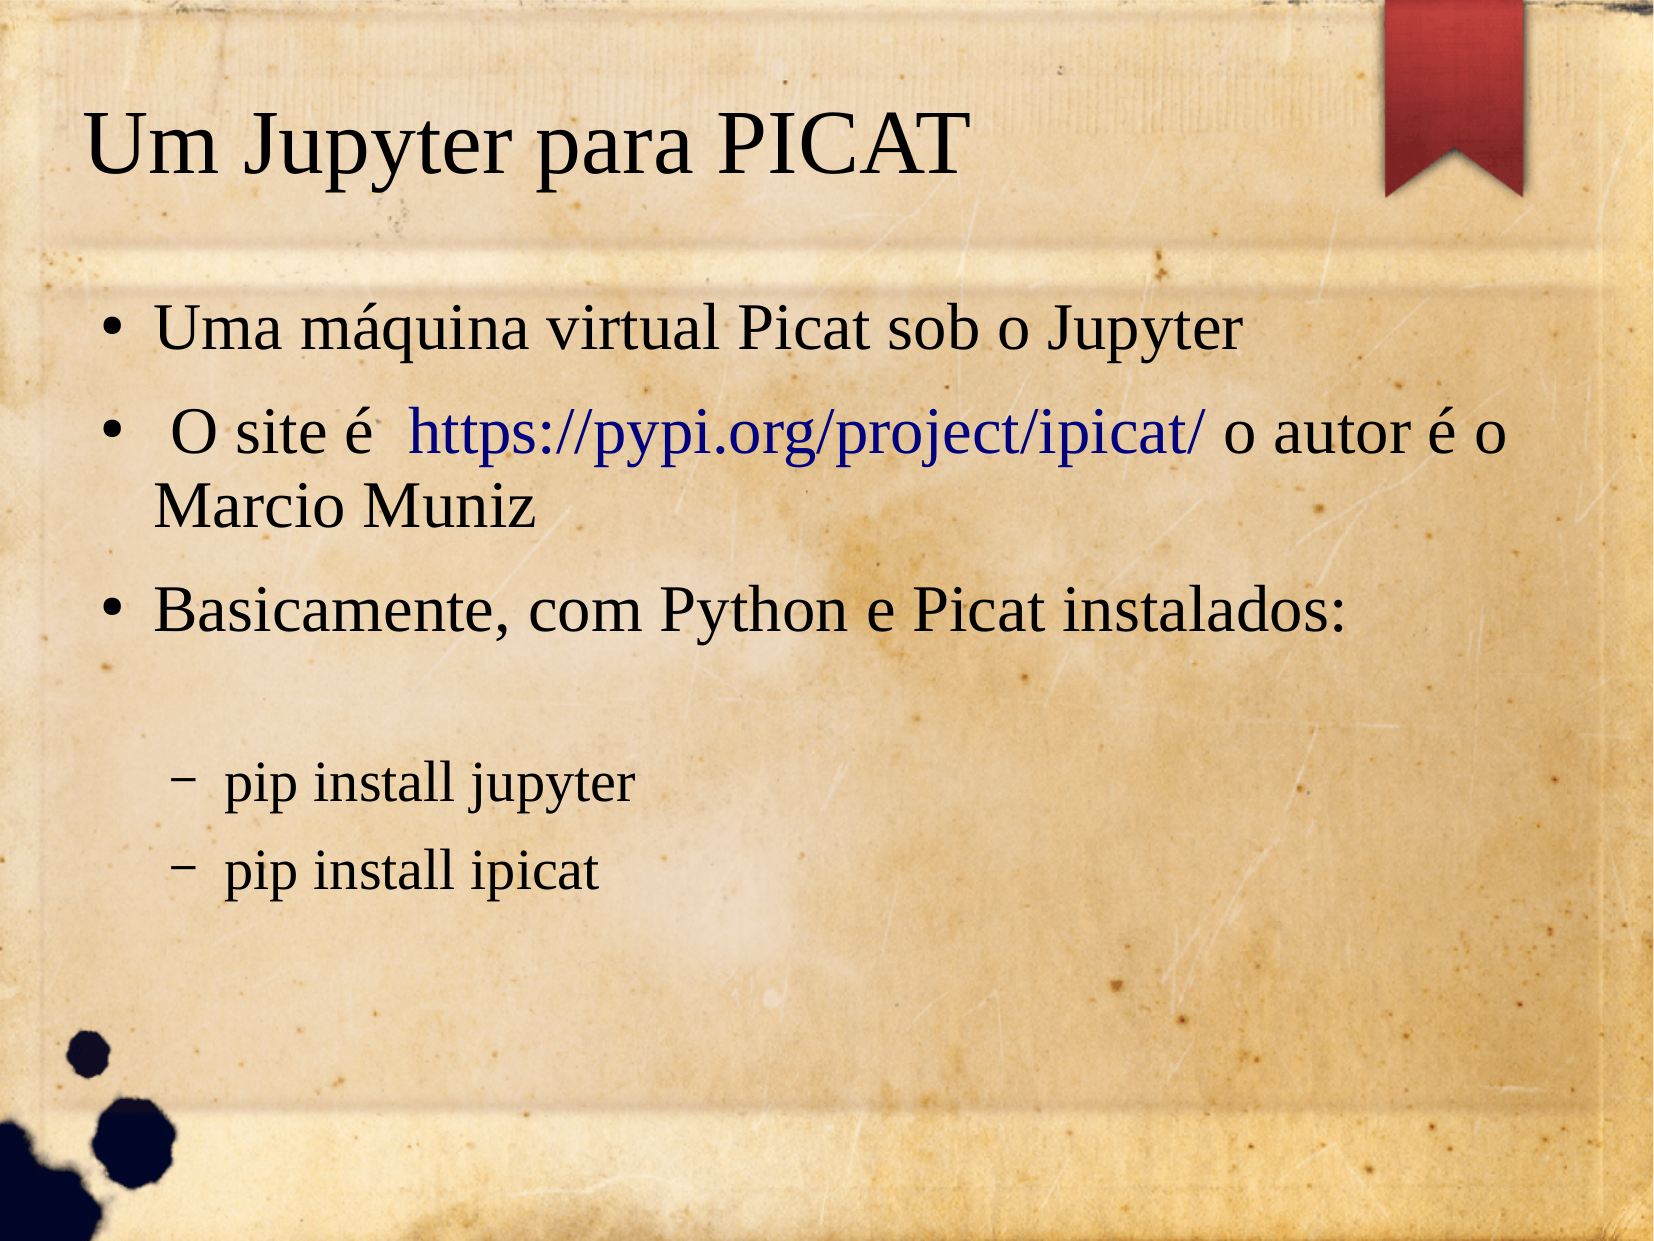

# Um Jupyter para PICAT
Uma máquina virtual Picat sob o Jupyter
 O site é https://pypi.org/project/ipicat/ o autor é o Marcio Muniz
Basicamente, com Python e Picat instalados:
pip install jupyter
pip install ipicat